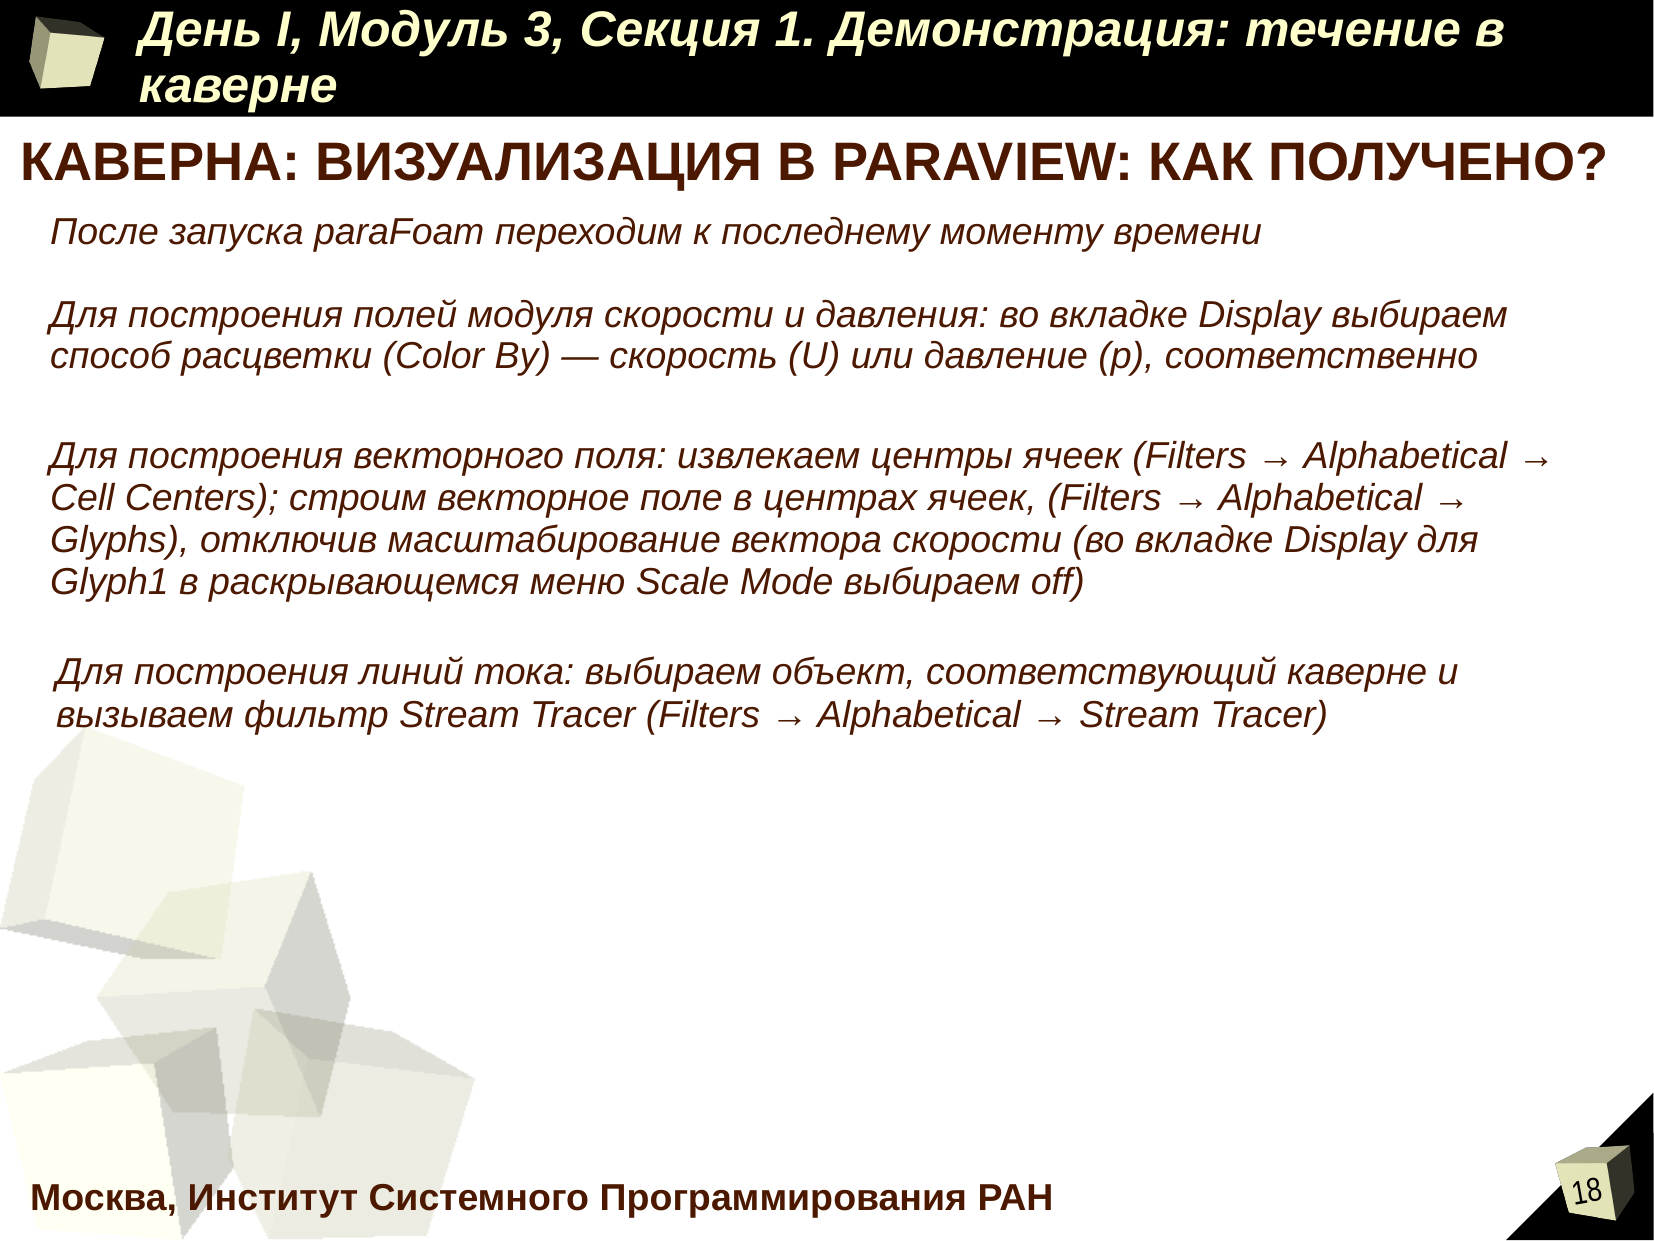

КАВЕРНА: ВИЗУАЛИЗАЦИЯ В PARAVIEW: КАК ПОЛУЧЕНО?
После запуска paraFoam переходим к последнему моменту времени
Для построения полей модуля скорости и давления: во вкладке Display выбираем способ расцветки (Color By) — скорость (U) или давление (p), соответственно
Для построения векторного поля: извлекаем центры ячеек (Filters → Alphabetical → Cell Centers); строим векторное поле в центрах ячеек, (Filters → Alphabetical → Glyphs), отключив масштабирование вектора скорости (во вкладке Display для Glyph1 в раскрывающемся меню Scale Mode выбираем off)
Для построения линий тока: выбираем объект, соответствующий каверне и вызываем фильтр Stream Tracer (Filters → Alphabetical → Stream Tracer)